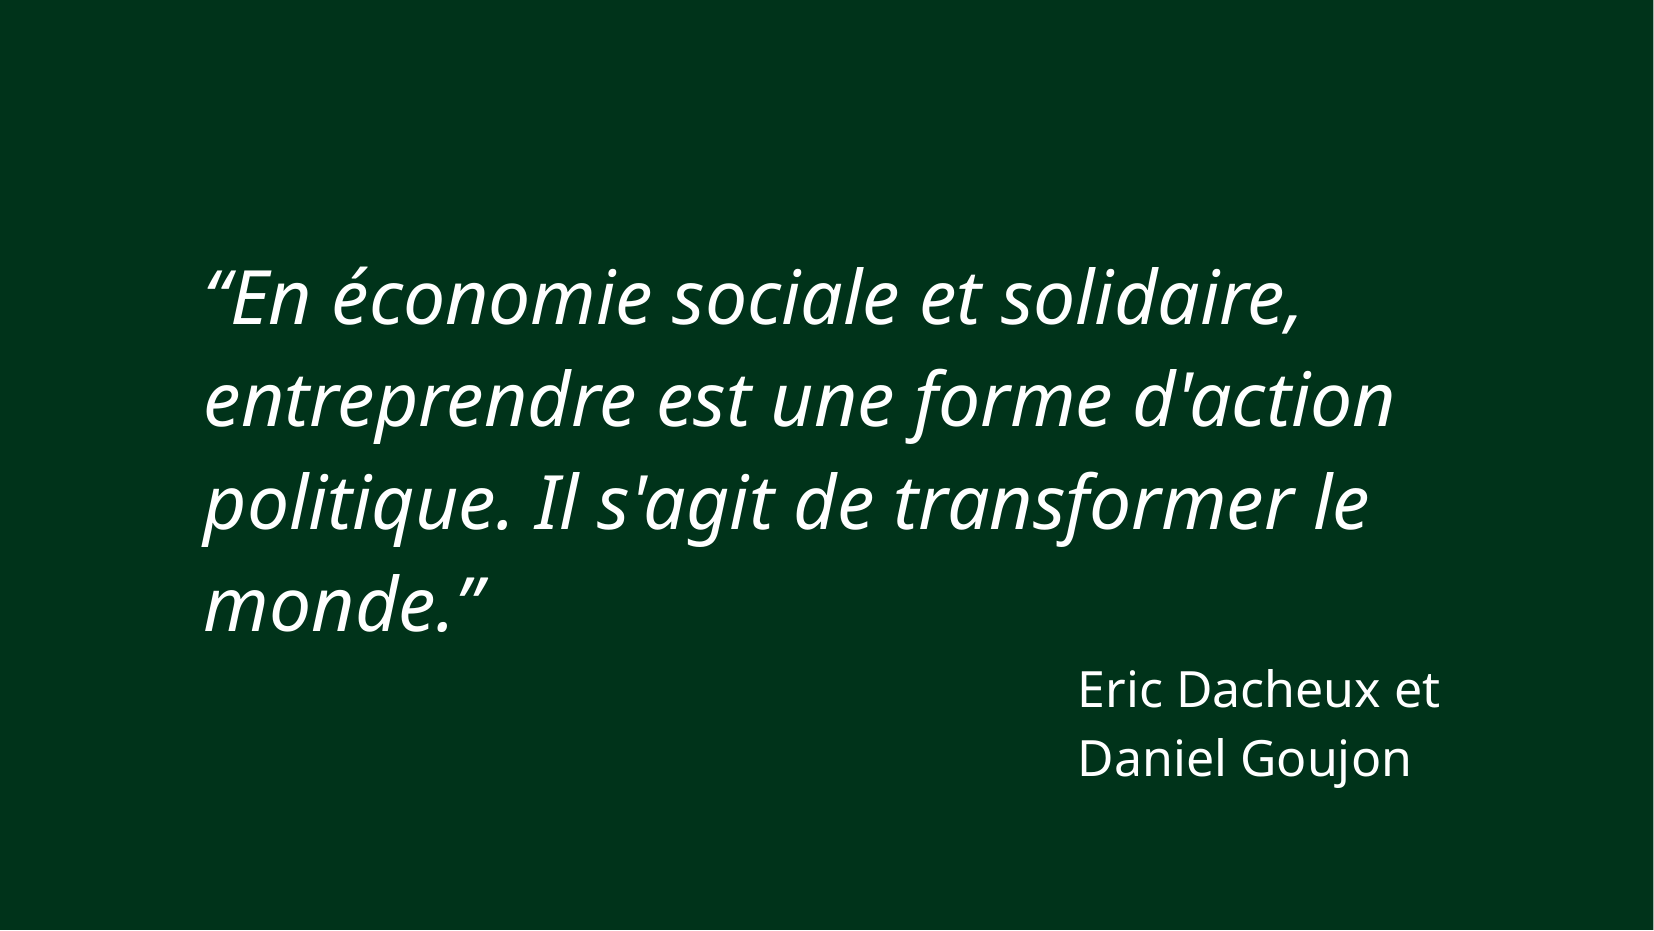

“En économie sociale et solidaire, entreprendre est une forme d'action politique. Il s'agit de transformer le monde.”
Eric Dacheux et Daniel Goujon